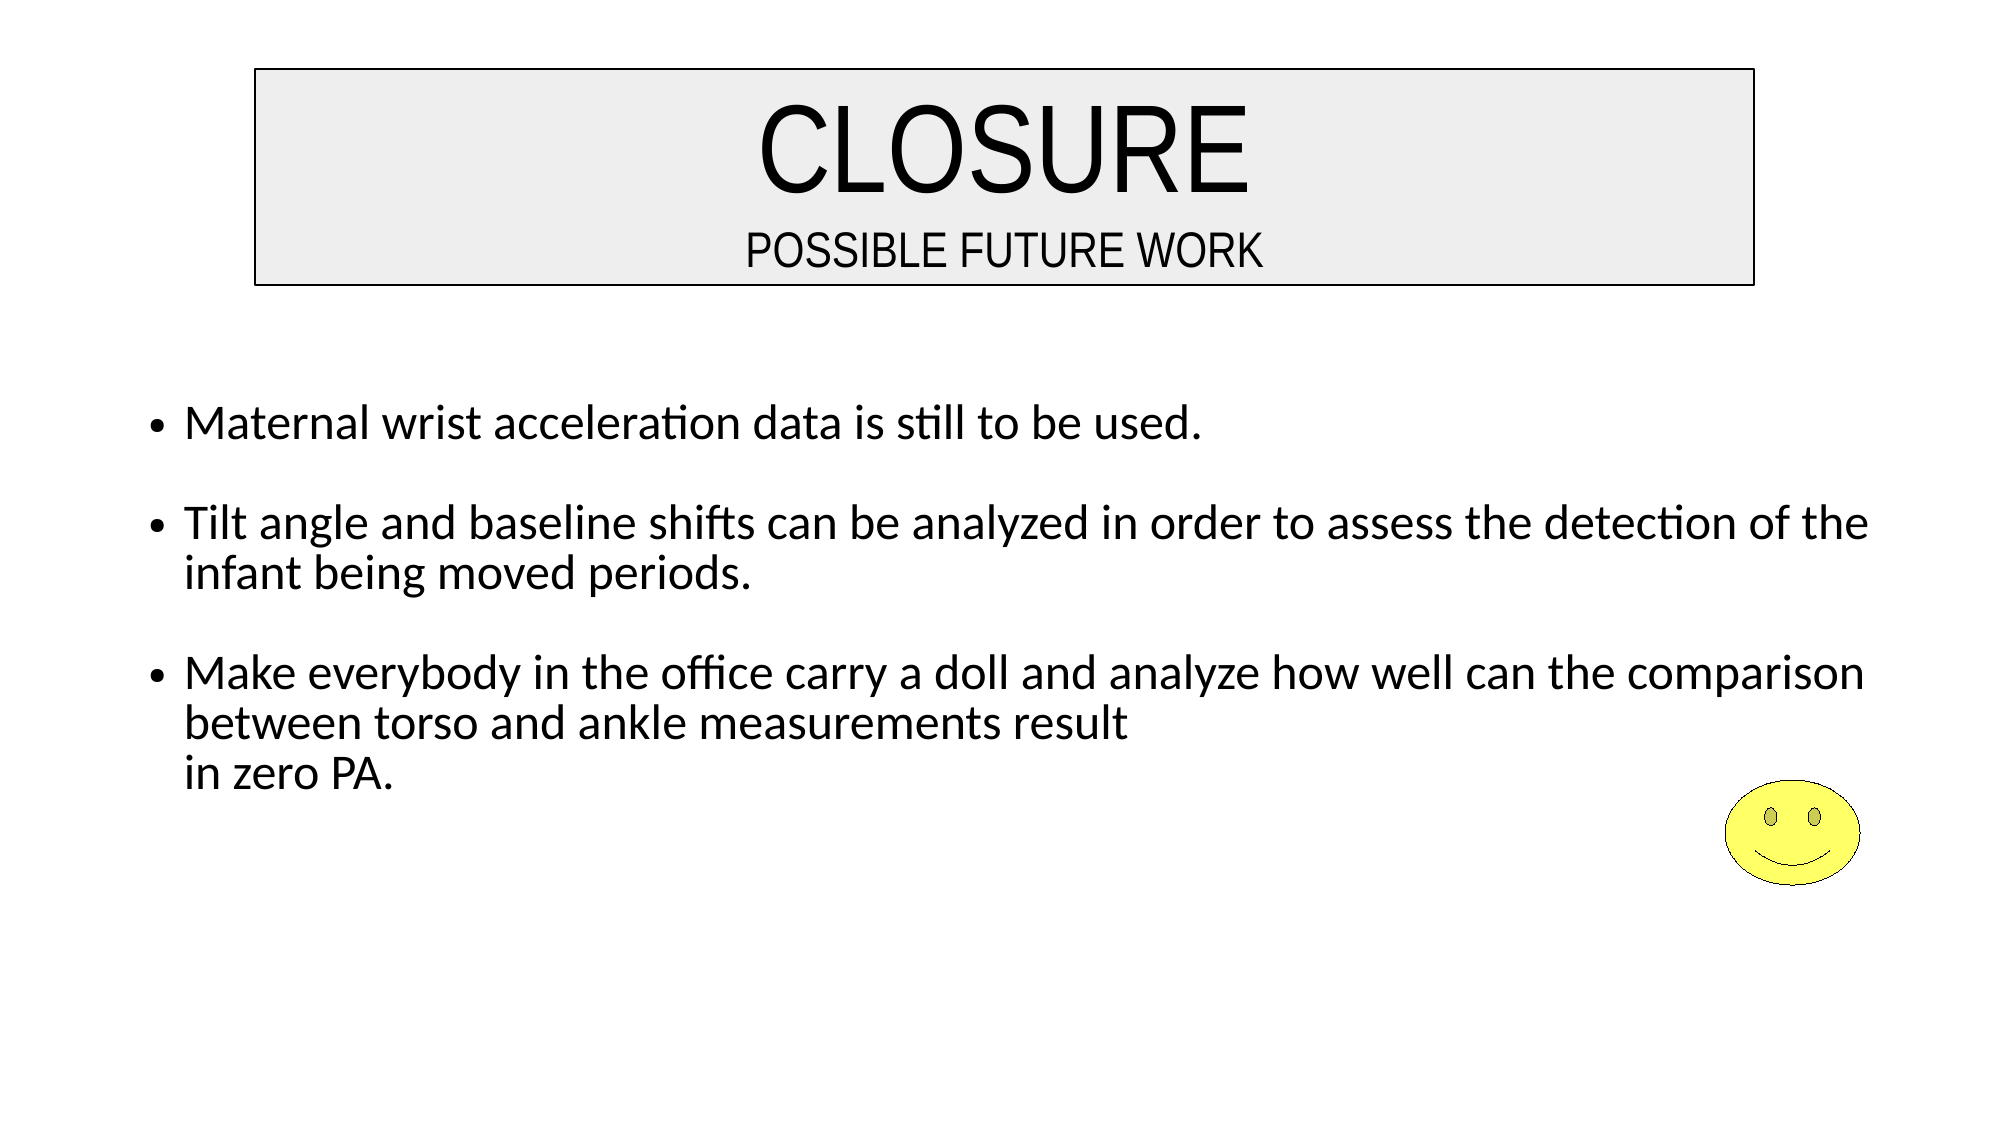

CLOSURE
POSSIBLE FUTURE WORK
Maternal wrist acceleration data is still to be used.
Tilt angle and baseline shifts can be analyzed in order to assess the detection of the infant being moved periods.
Make everybody in the office carry a doll and analyze how well can the comparison between torso and ankle measurements result
in zero PA.